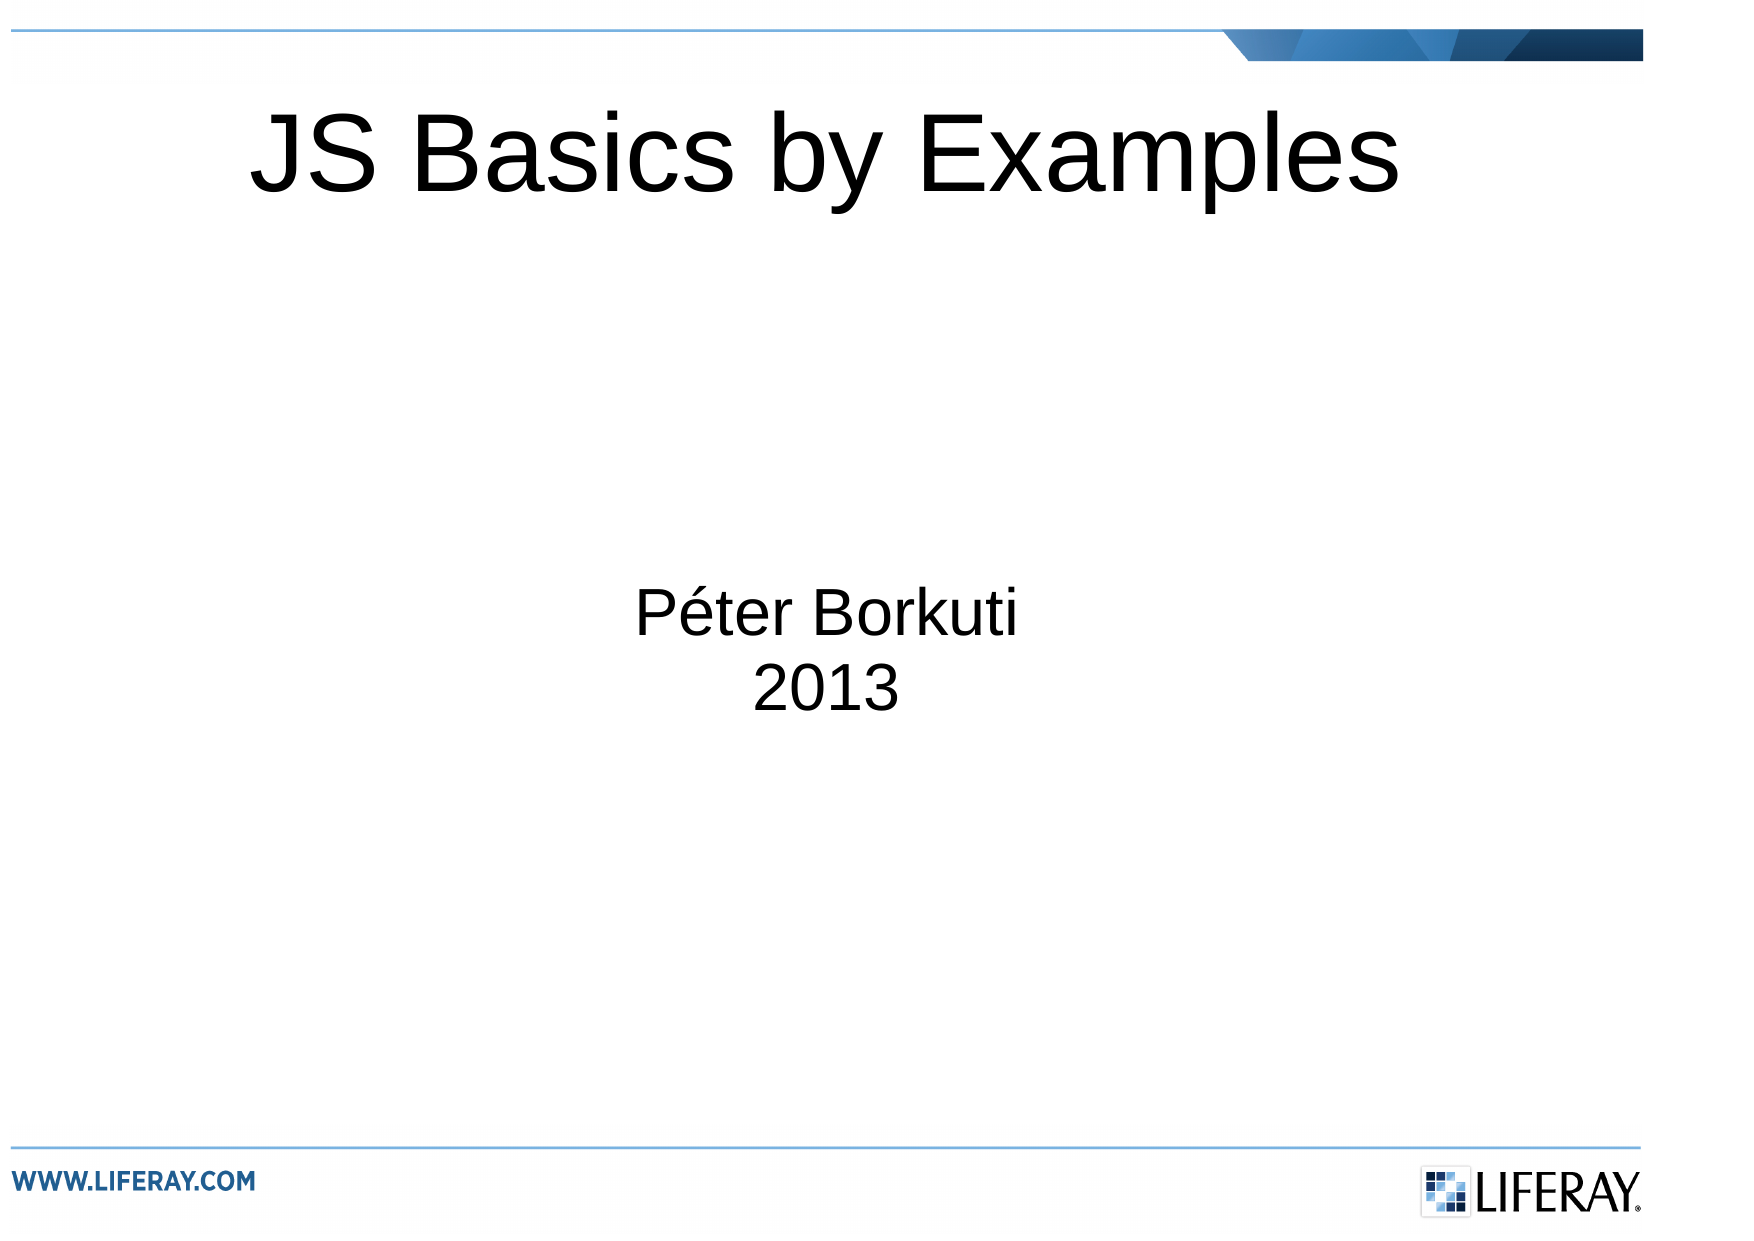

# JS Basics by Examples
Péter Borkuti
2013